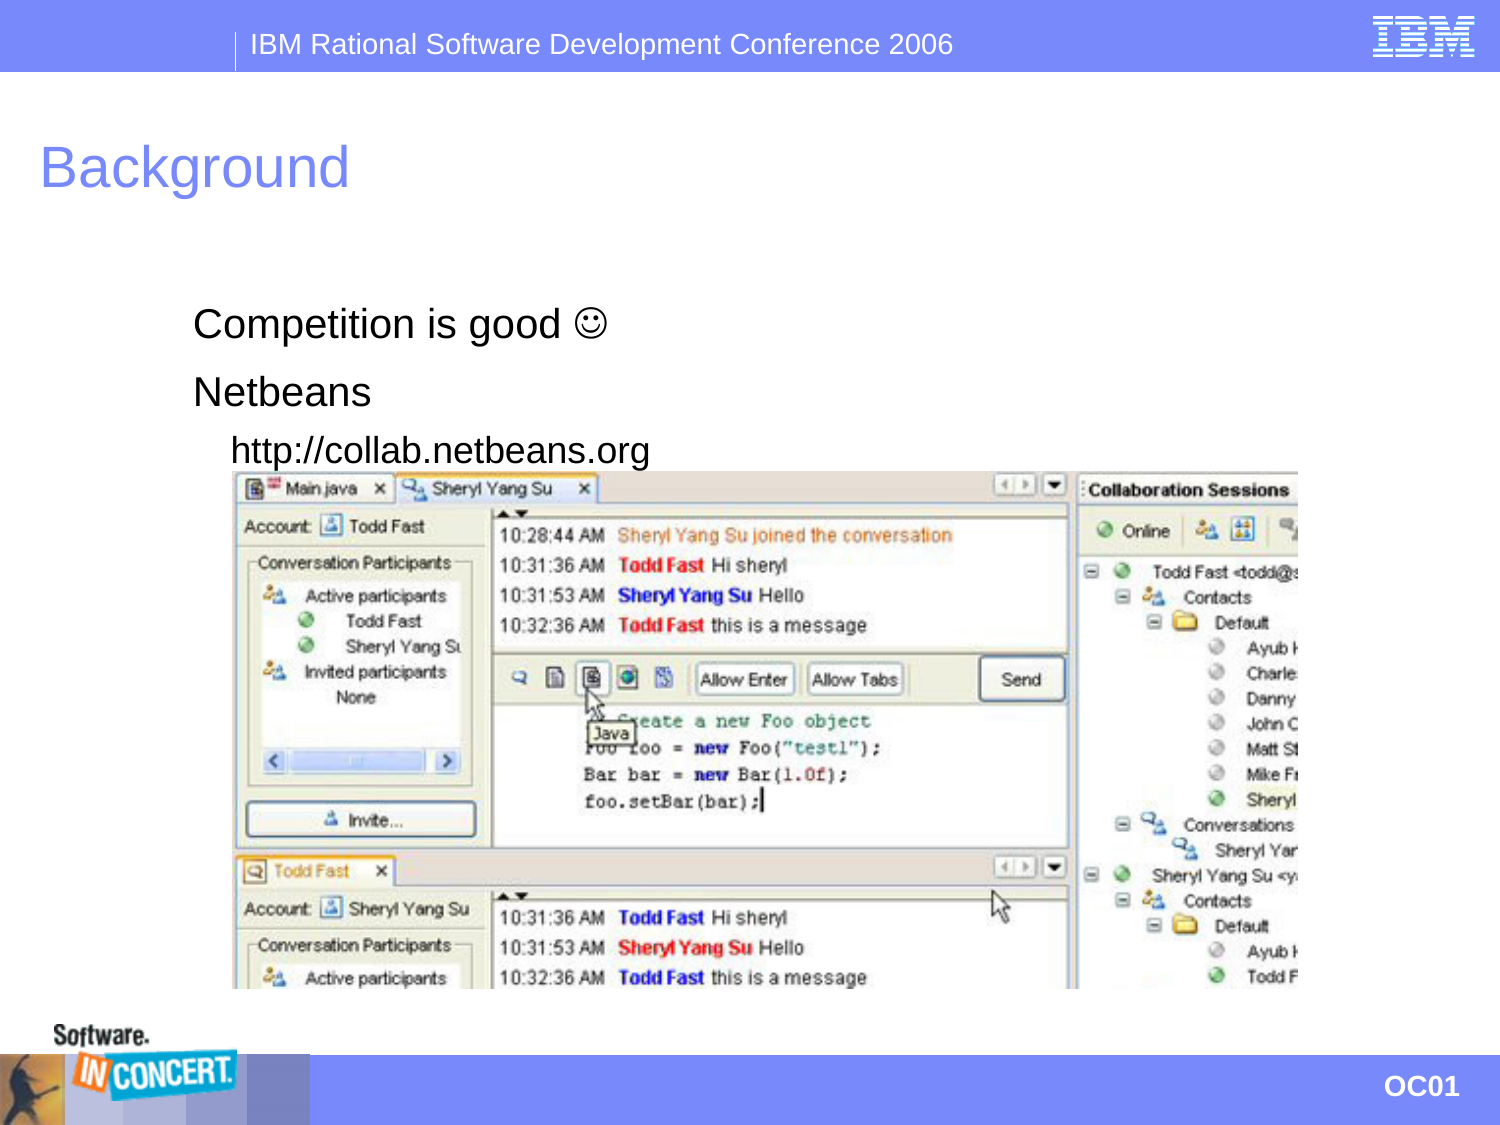

# Background
Competition is good 
Netbeans
http://collab.netbeans.org